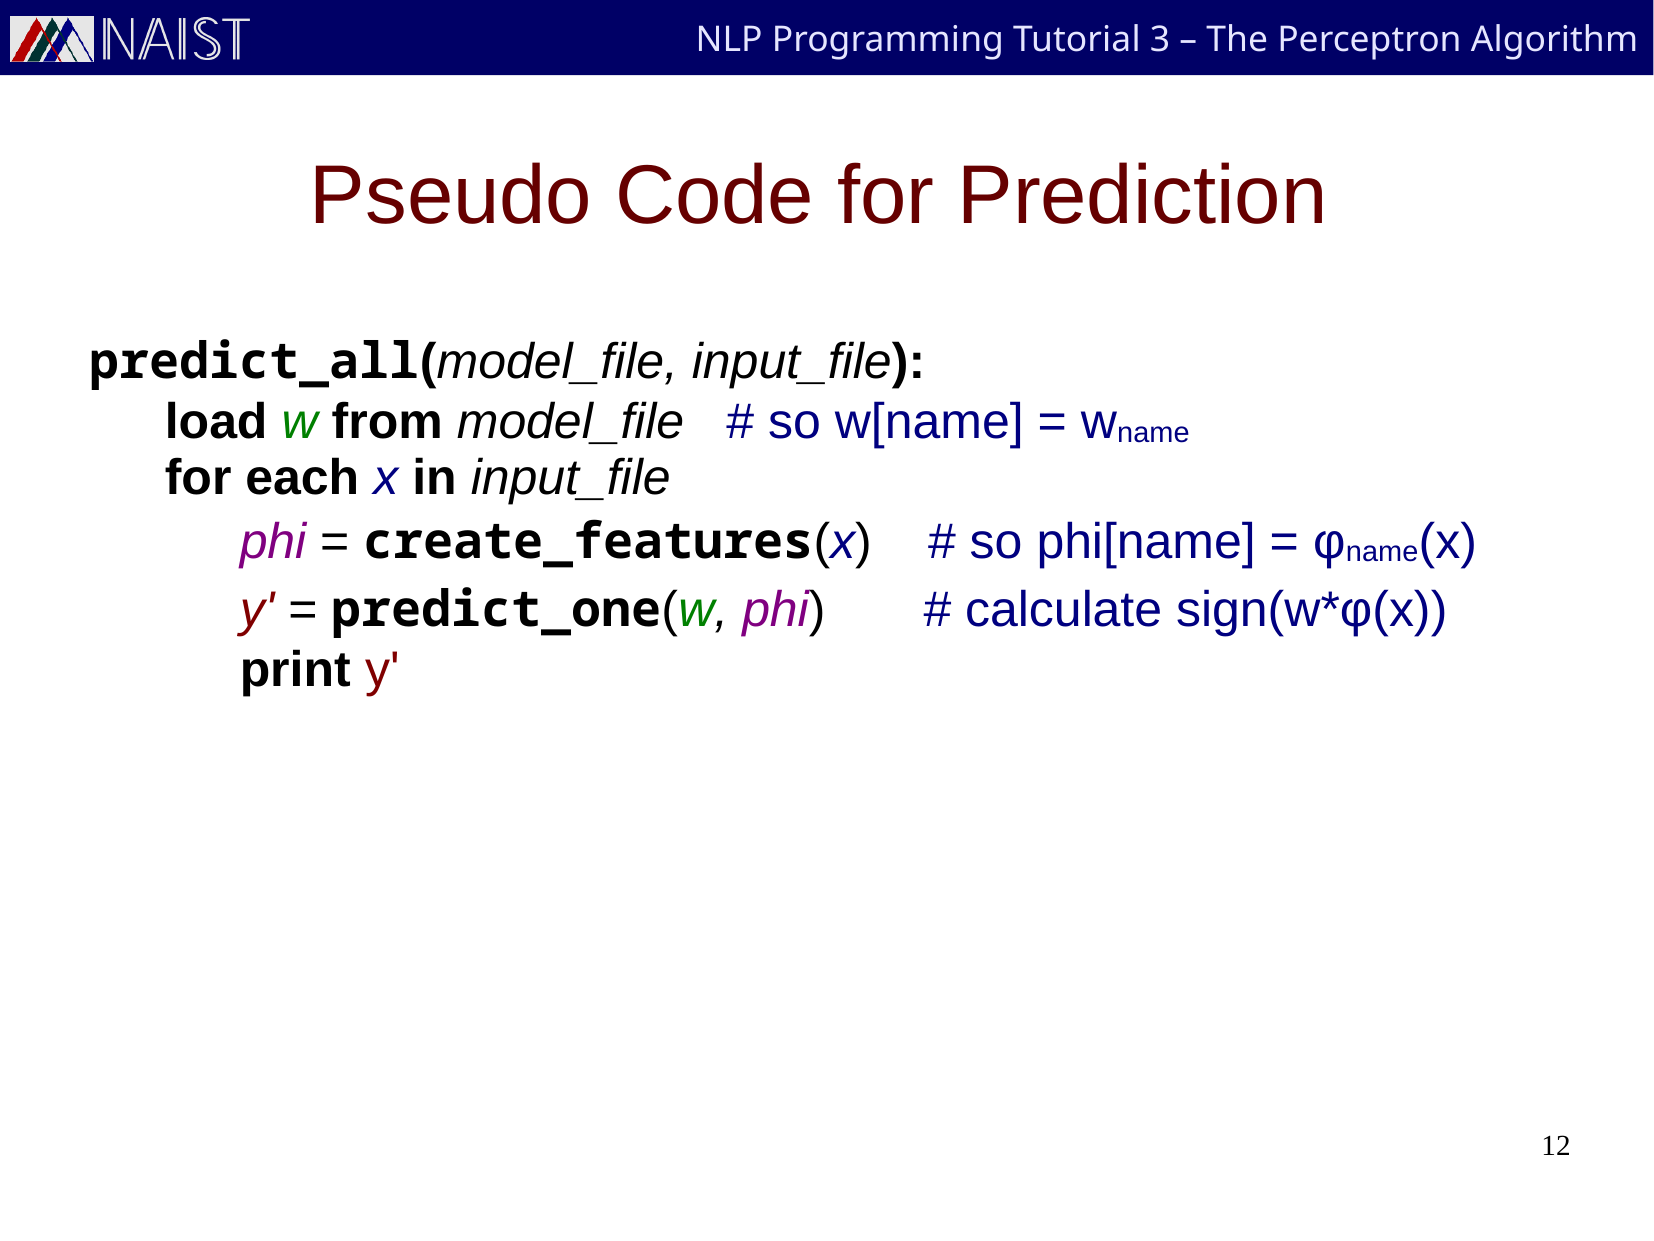

# Pseudo Code for Prediction
predict_all(model_file, input_file):
	load w from model_file # so w[name] = wname
	for each x in input_file
		phi = create_features(x) # so phi[name] = φname(x)
		y' = predict_one(w, phi) # calculate sign(w*φ(x))
		print y'
12